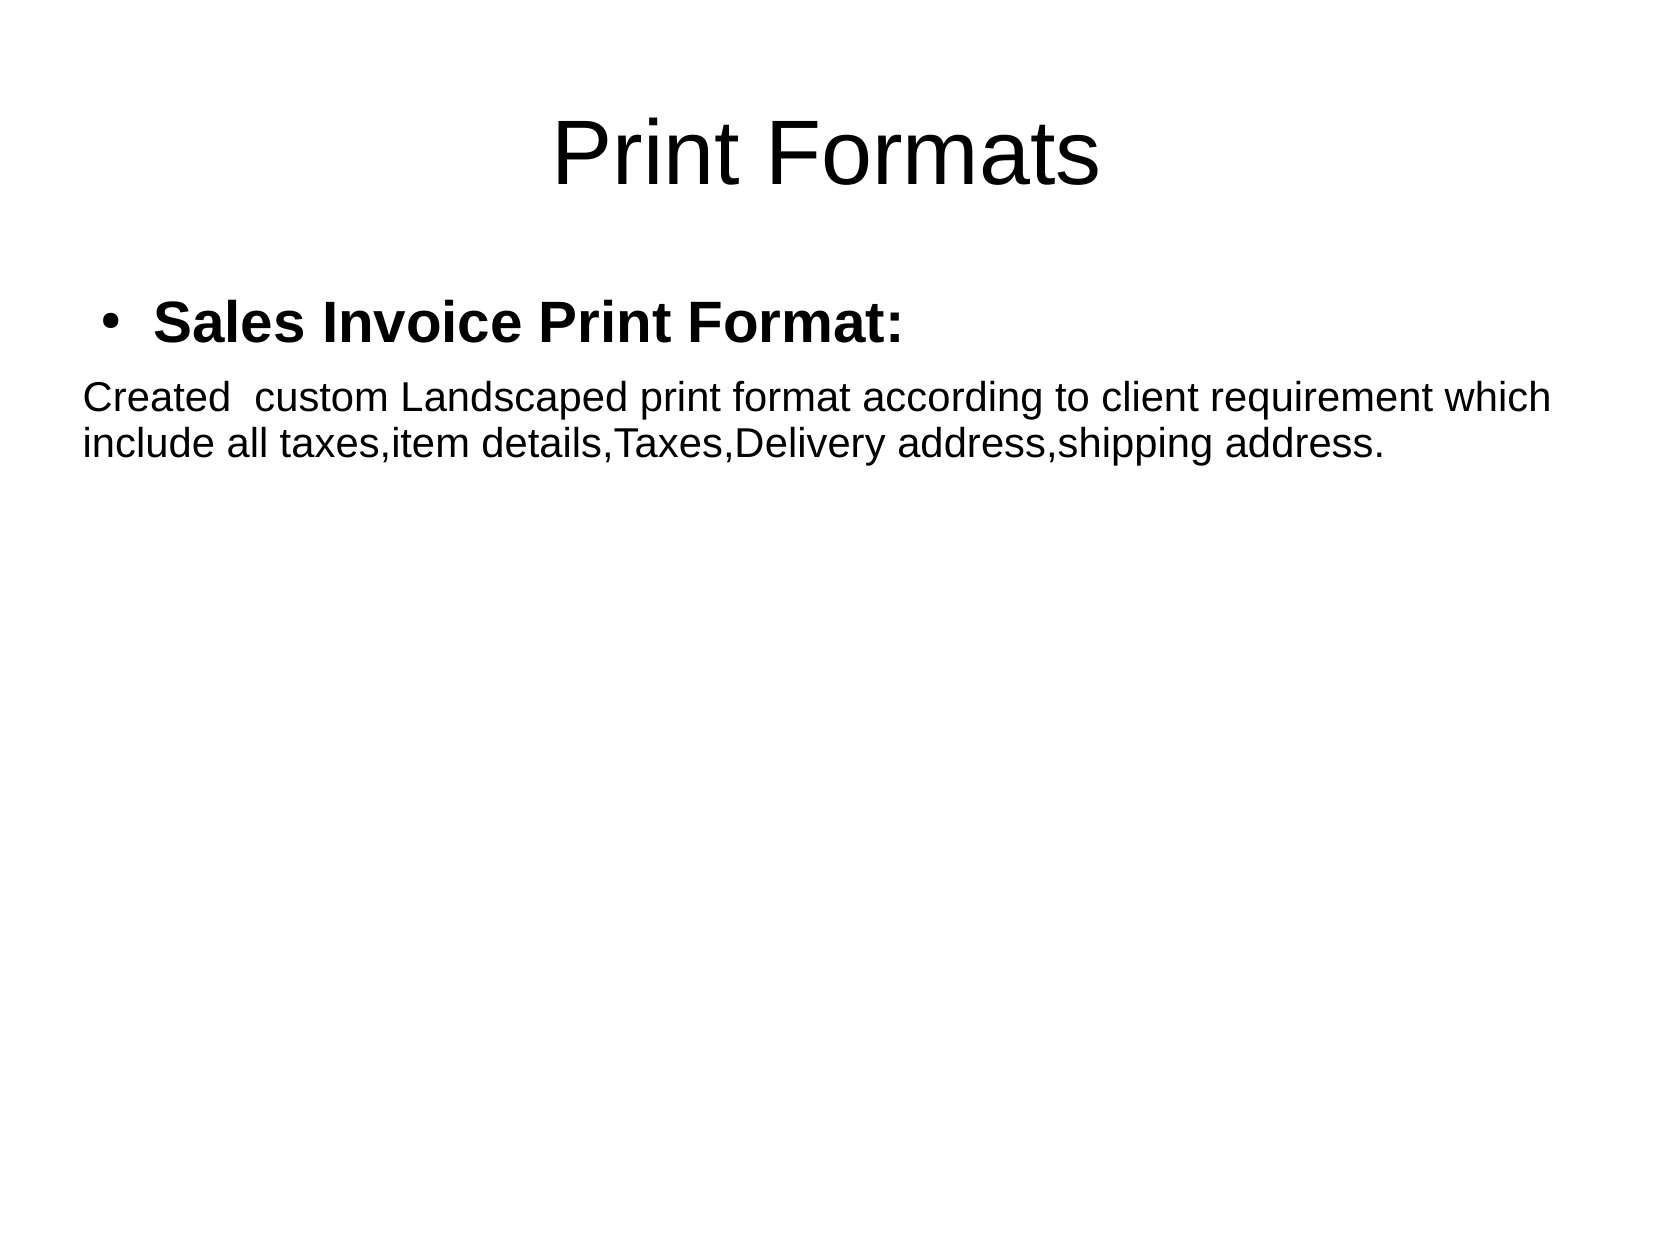

# Print Formats
Sales Invoice Print Format:
Created custom Landscaped print format according to client requirement which include all taxes,item details,Taxes,Delivery address,shipping address.